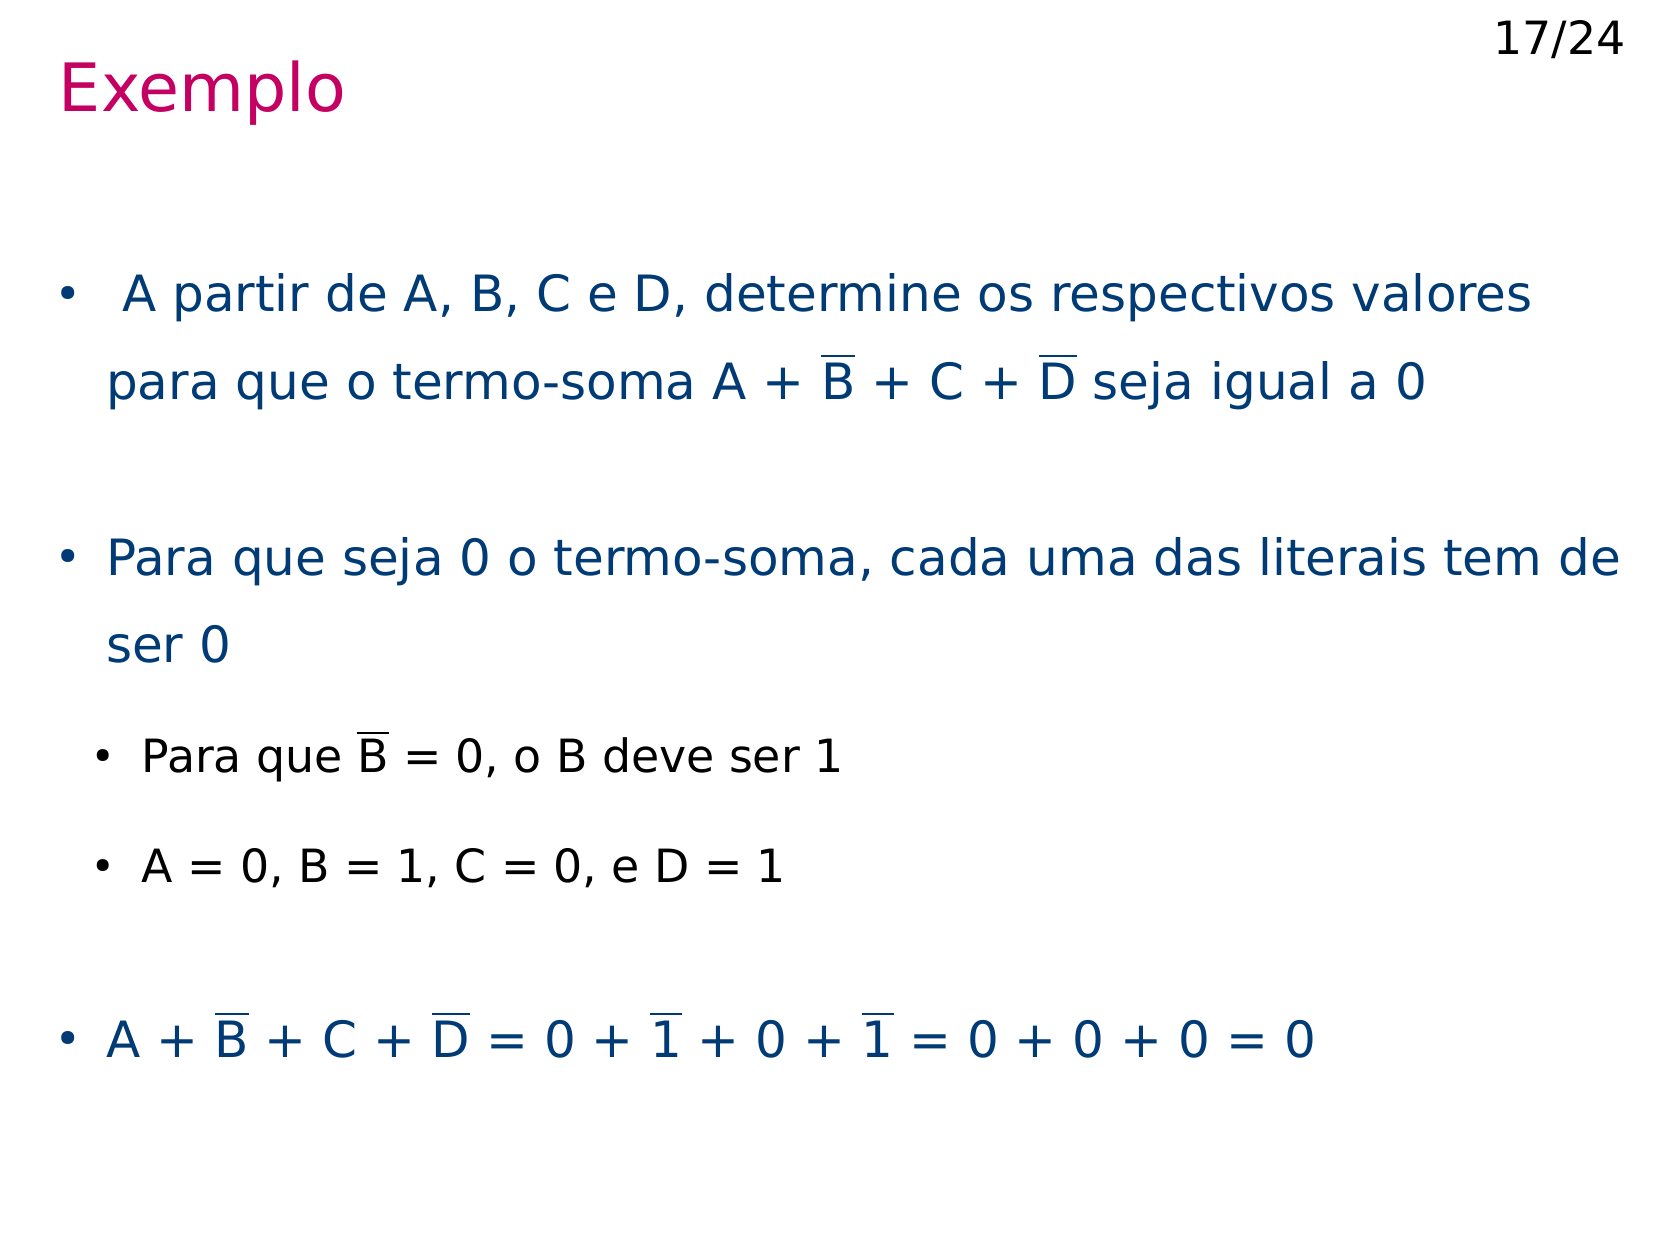

17
# Exemplo
 A partir de A, B, C e D, determine os respectivos valores para que o termo-soma A + B + C + D seja igual a 0
Para que seja 0 o termo-soma, cada uma das literais tem de ser 0
Para que B = 0, o B deve ser 1
A = 0, B = 1, C = 0, e D = 1
A + B + C + D = 0 + 1 + 0 + 1 = 0 + 0 + 0 = 0